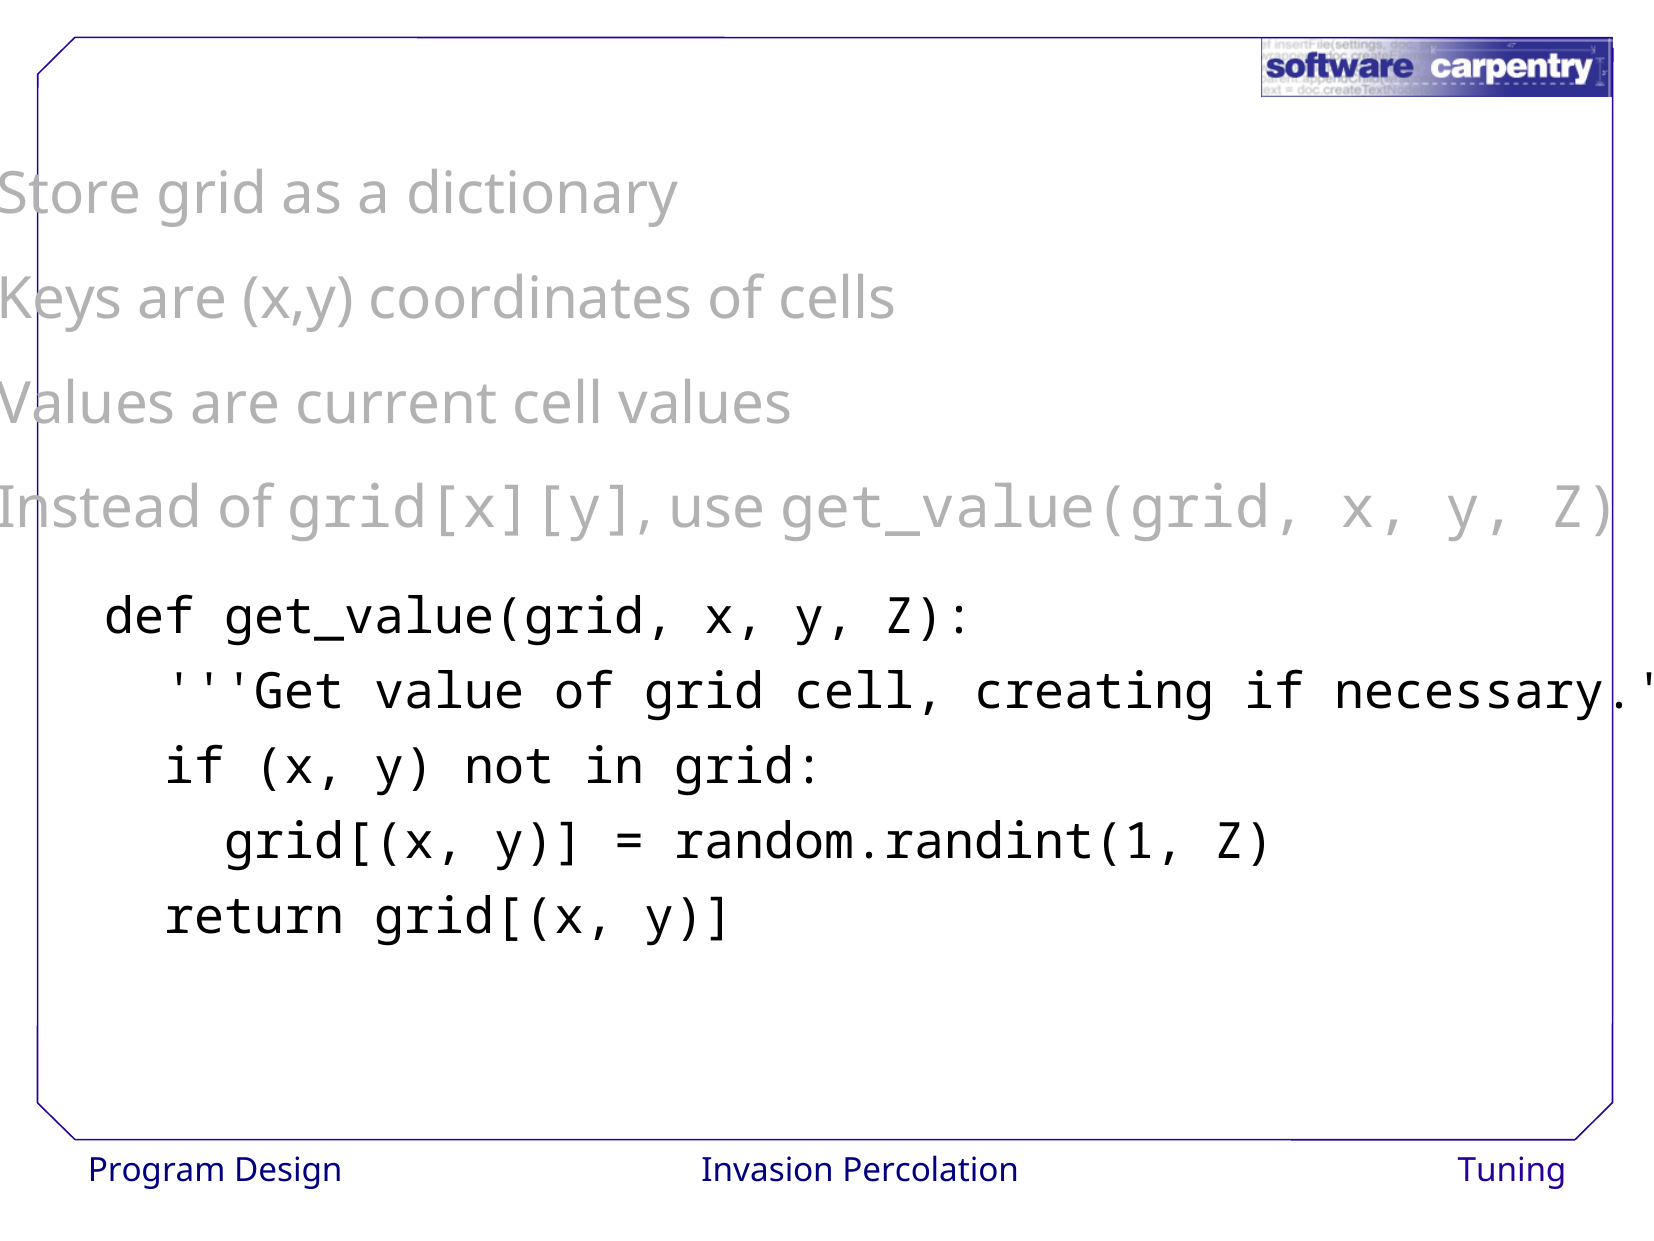

Store grid as a dictionary
Keys are (x,y) coordinates of cells
Values are current cell values
Instead of grid[x][y], use get_value(grid, x, y, Z)
def get_value(grid, x, y, Z):
 '''Get value of grid cell, creating if necessary.'''
 if (x, y) not in grid:
 grid[(x, y)] = random.randint(1, Z)
 return grid[(x, y)]